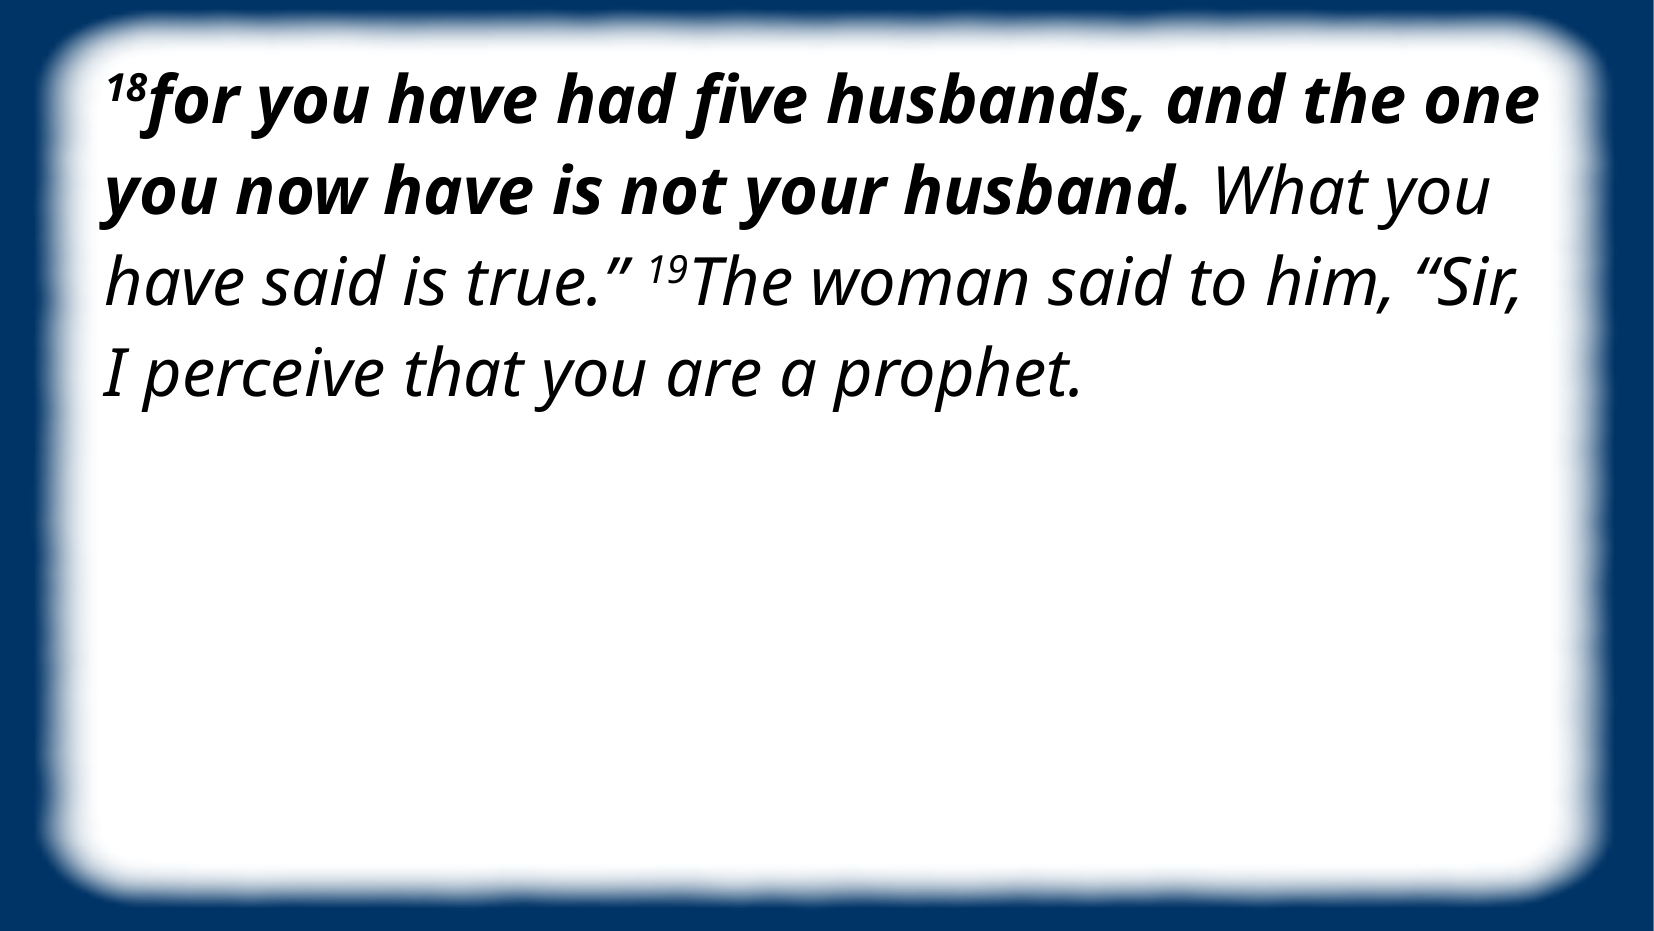

18for you have had five husbands, and the one you now have is not your husband. What you have said is true.” 19The woman said to him, “Sir, I perceive that you are a prophet.